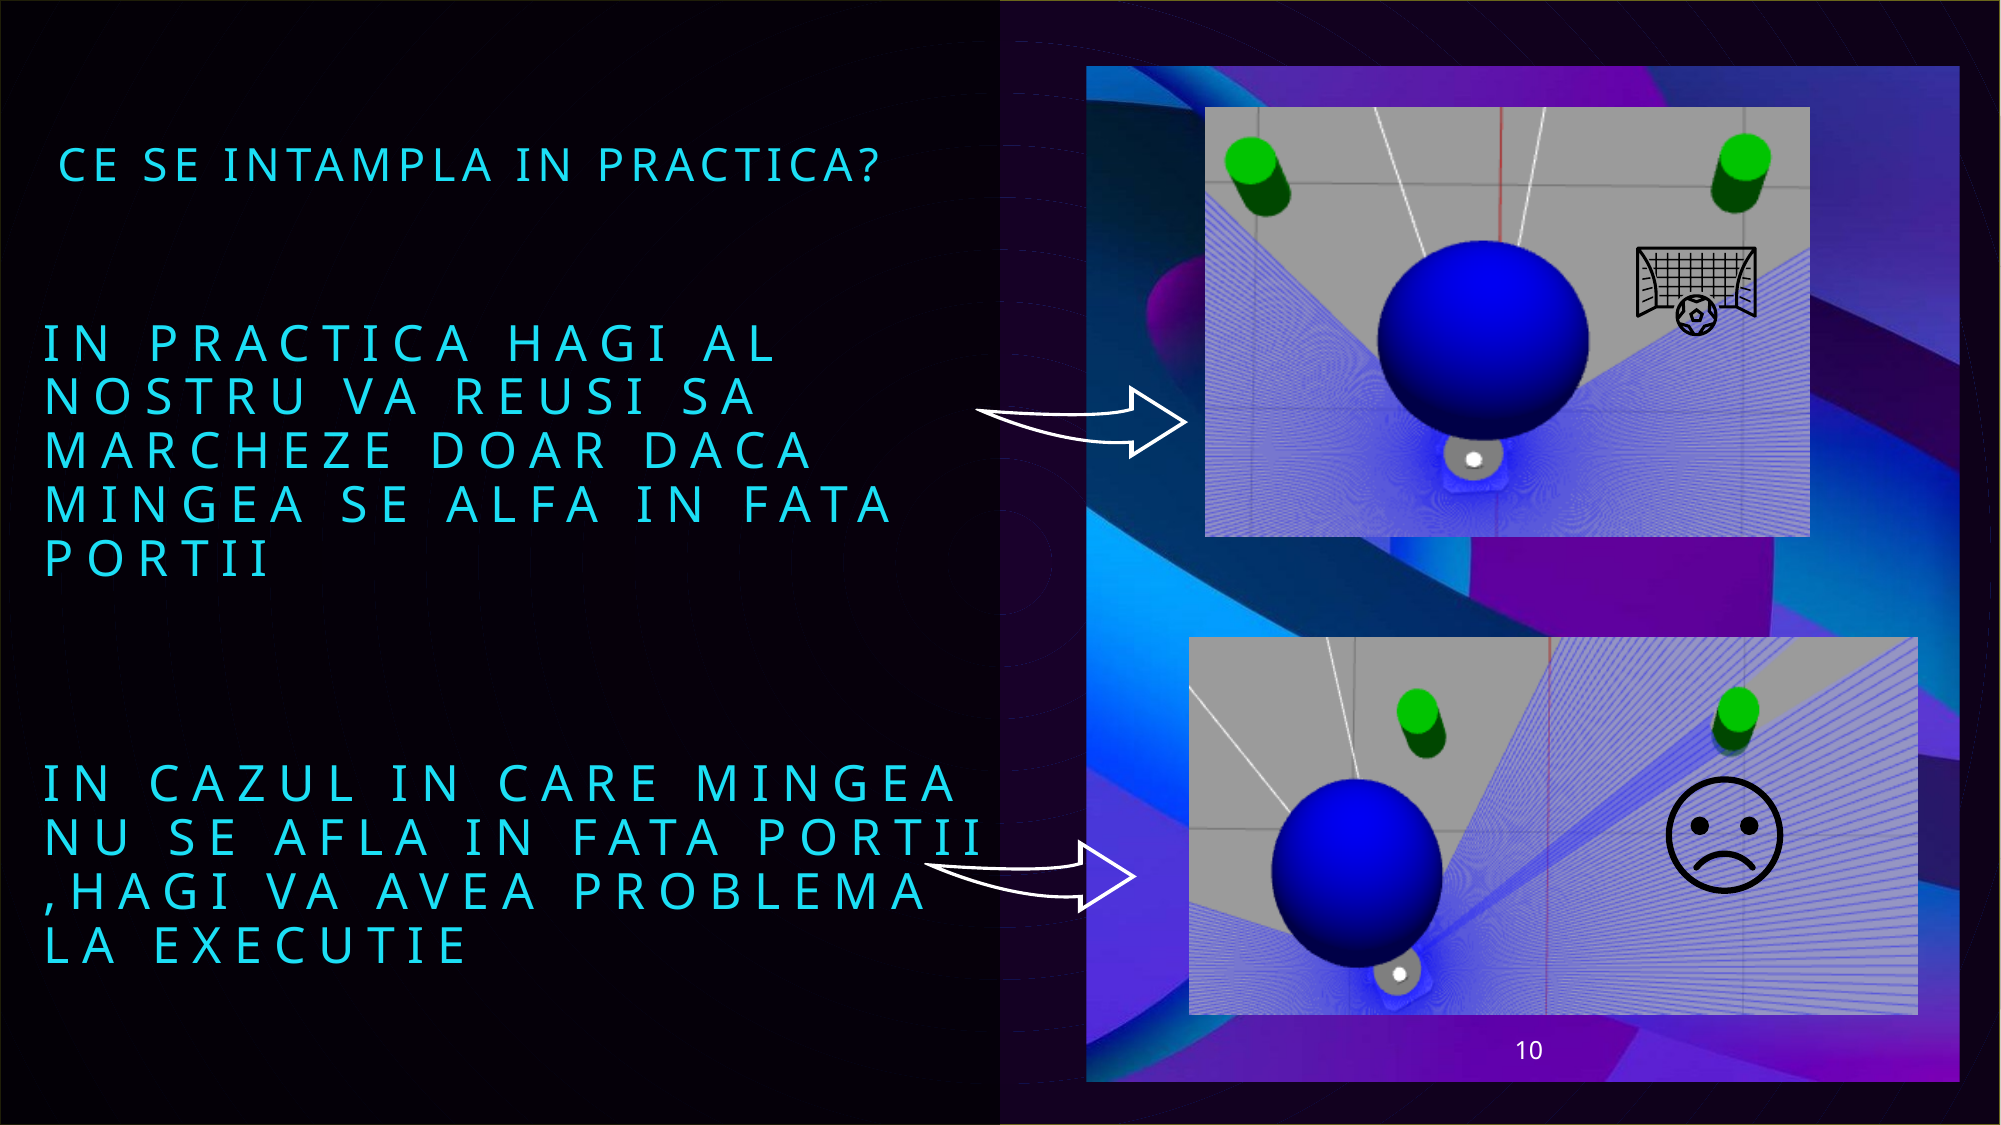

# Ce se intampla in practica?
In practica hagi al nostru va reusi sa marcheze doar daca mingea se alfa in fata portii
In cazul in care mingea nu se afla in fata portii ,hagi va avea problema la executie